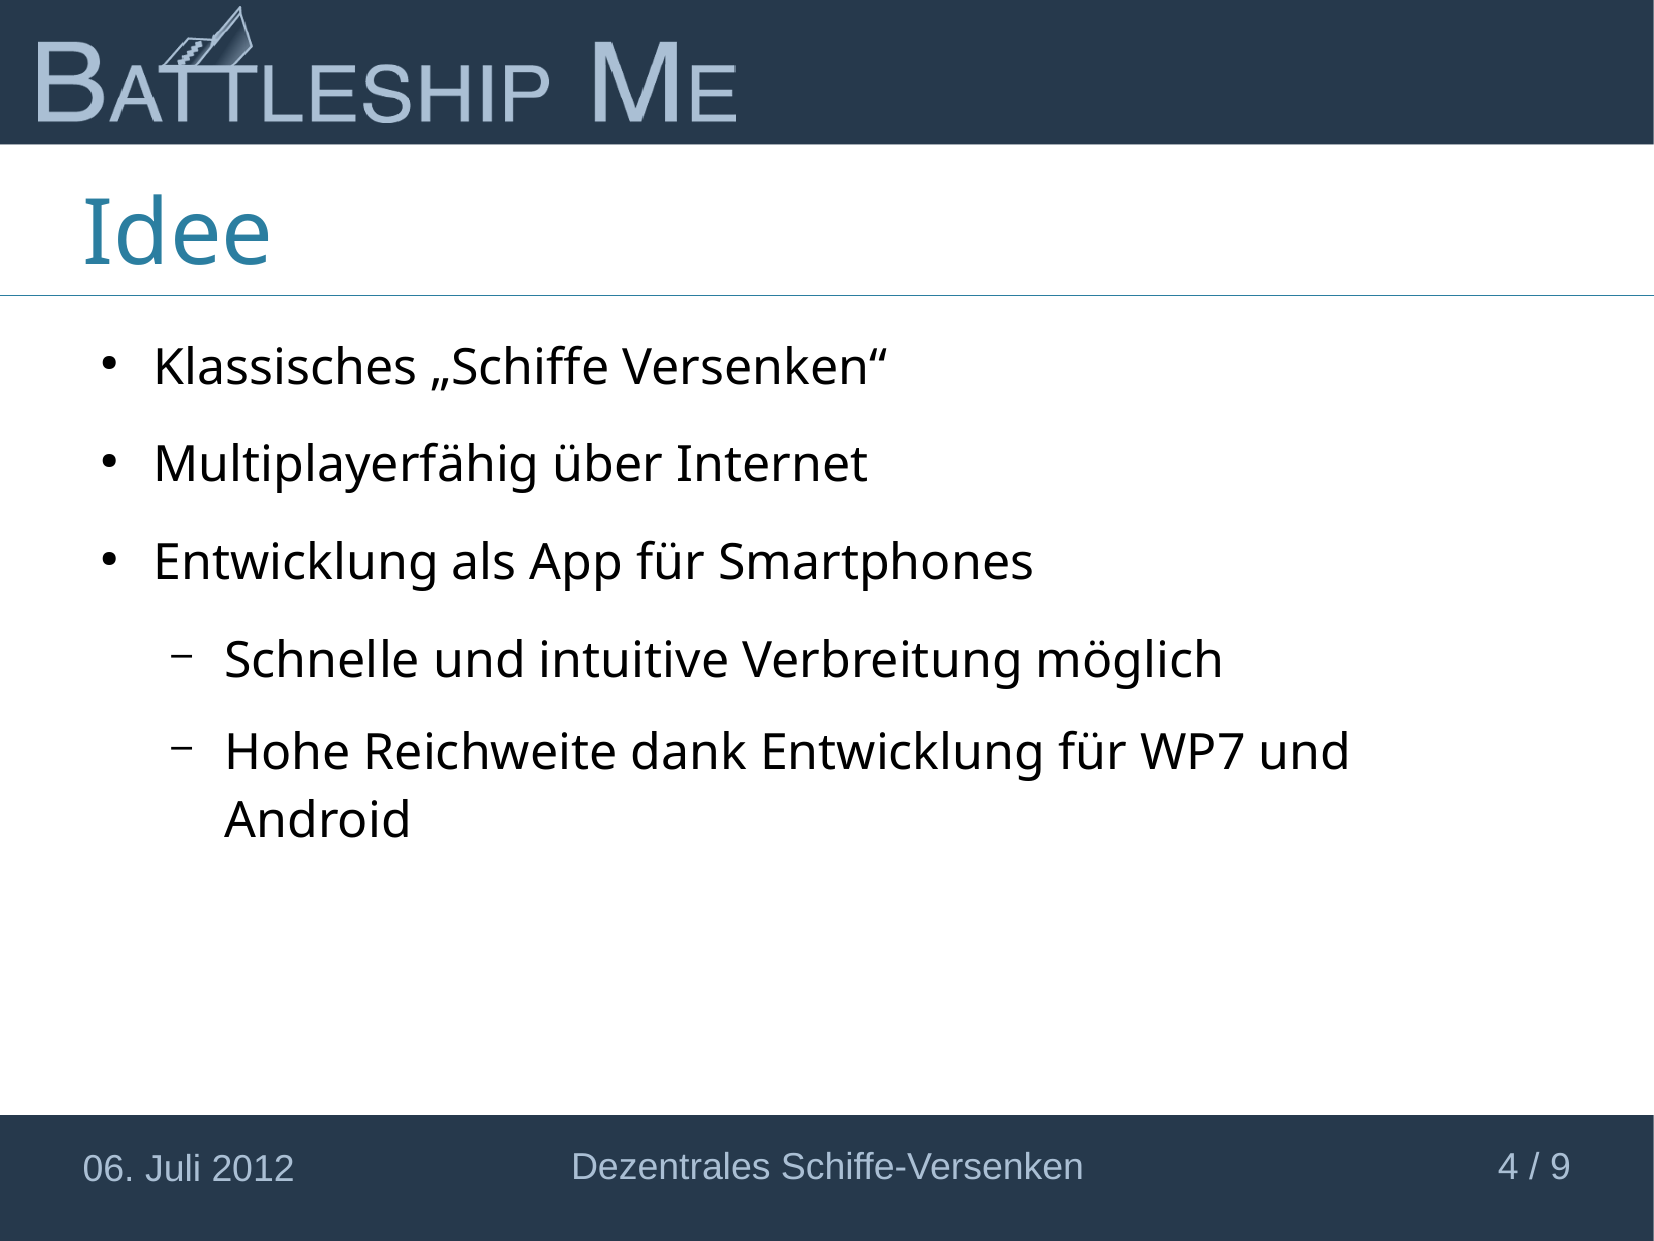

# Idee
Klassisches „Schiffe Versenken“
Multiplayerfähig über Internet
Entwicklung als App für Smartphones
Schnelle und intuitive Verbreitung möglich
Hohe Reichweite dank Entwicklung für WP7 und Android
Dezentrales Schiffe-Versenken
4
06. Juli 2012